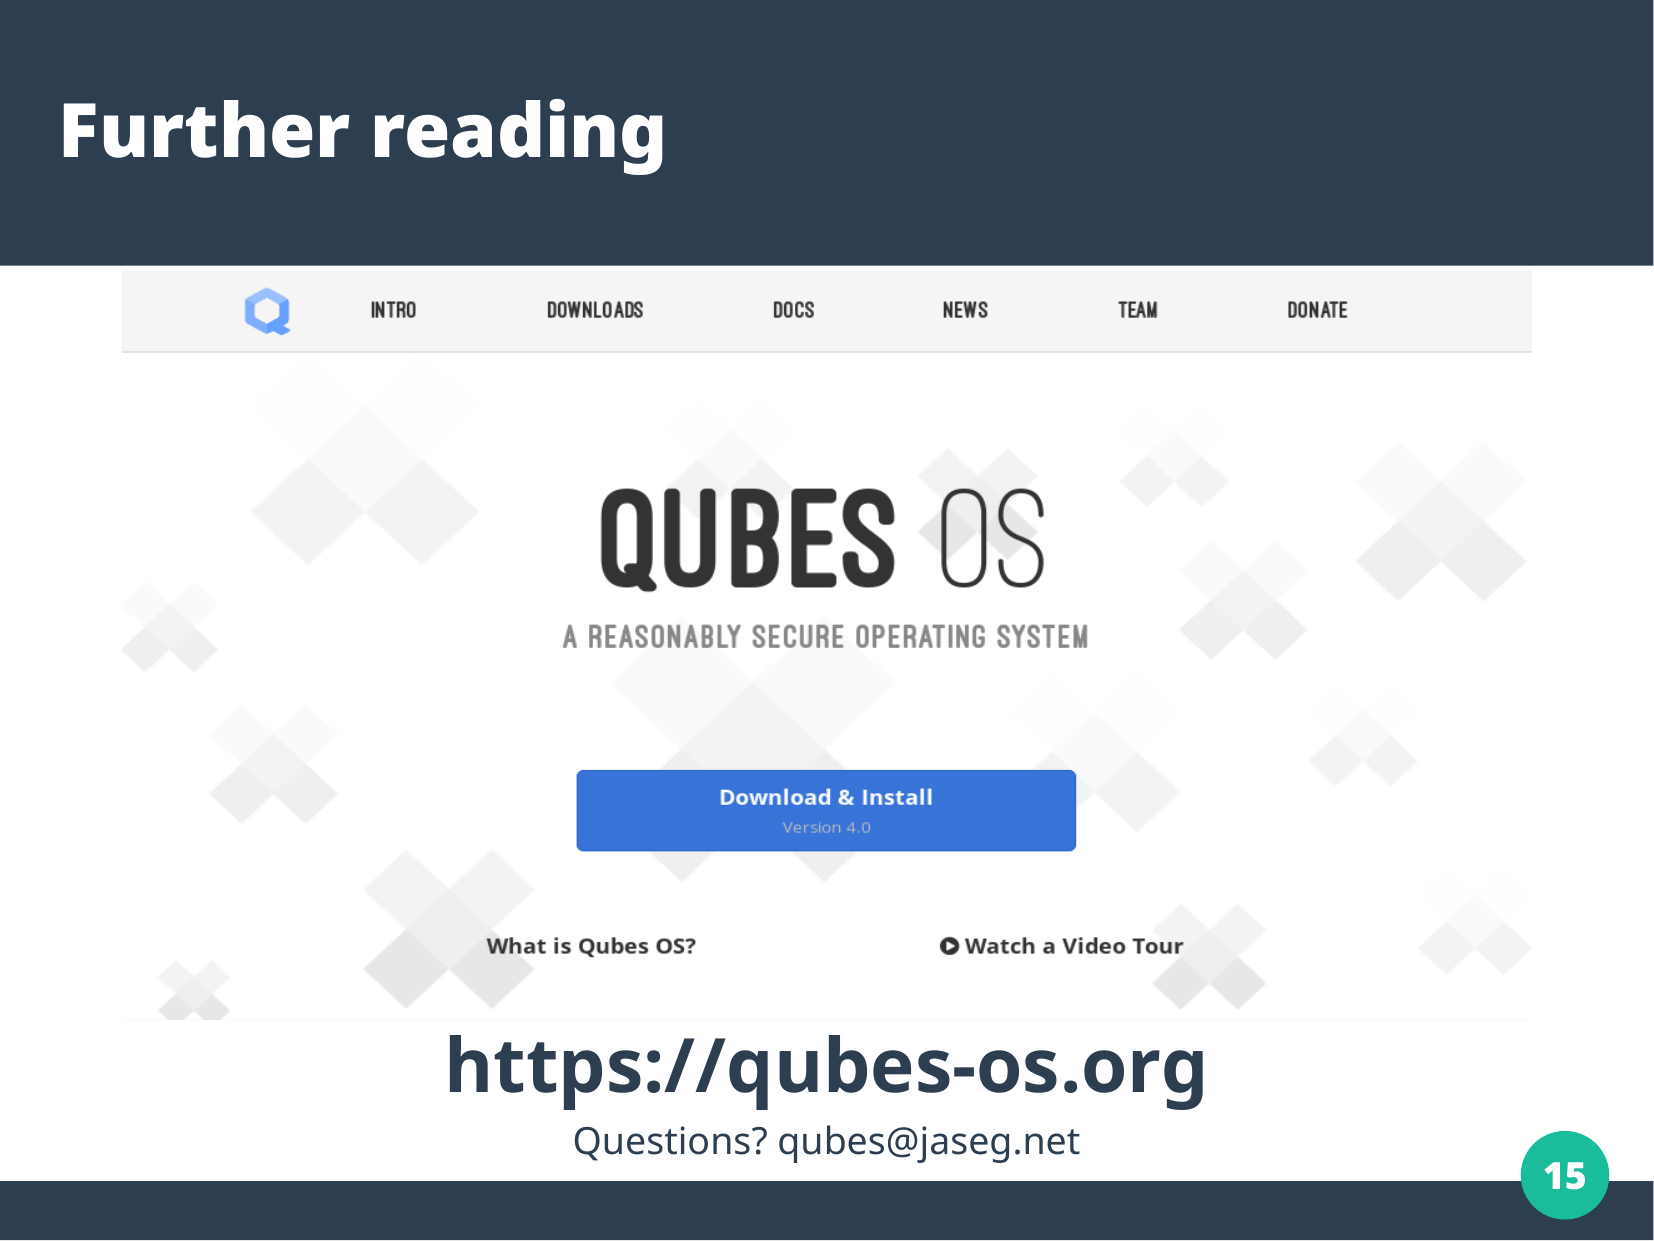

# Further reading
https://qubes-os.org
Questions? qubes@jaseg.net
15